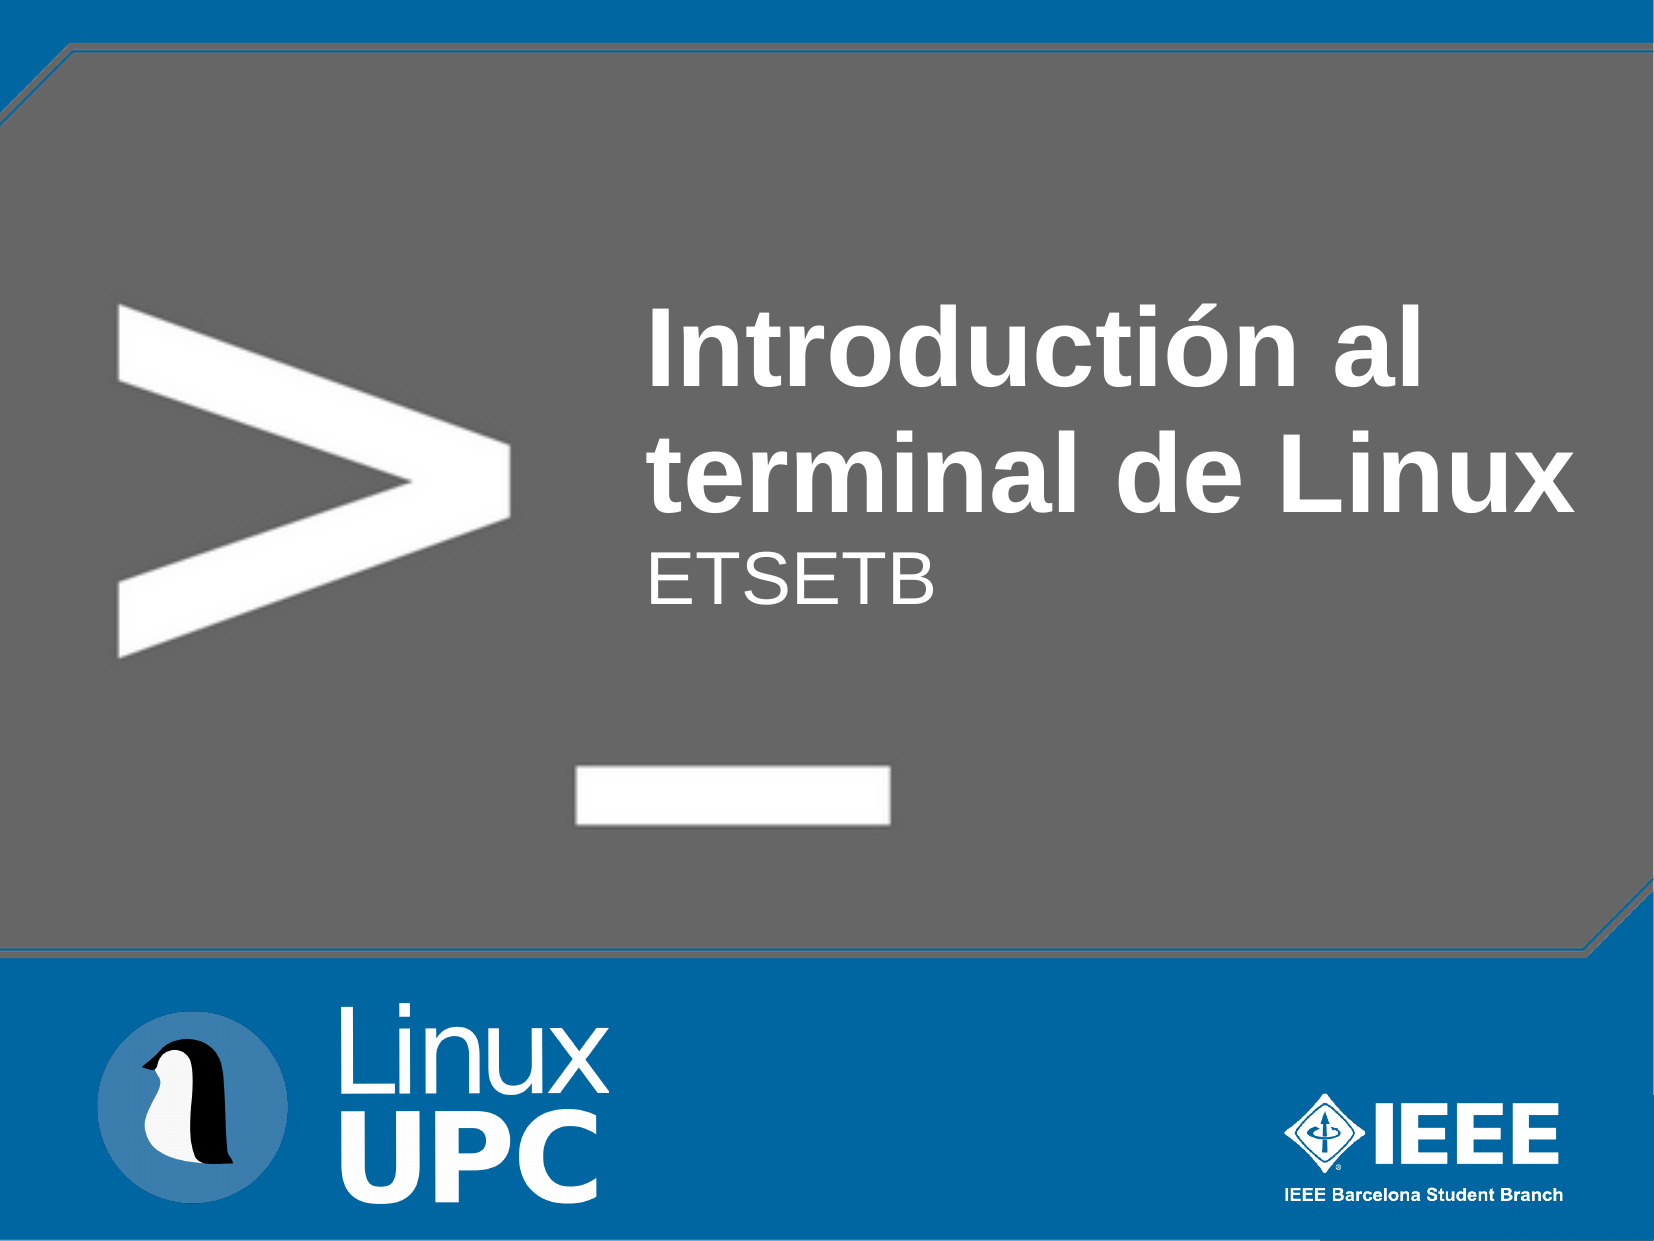

# Introductión al terminal de Linux ETSETB